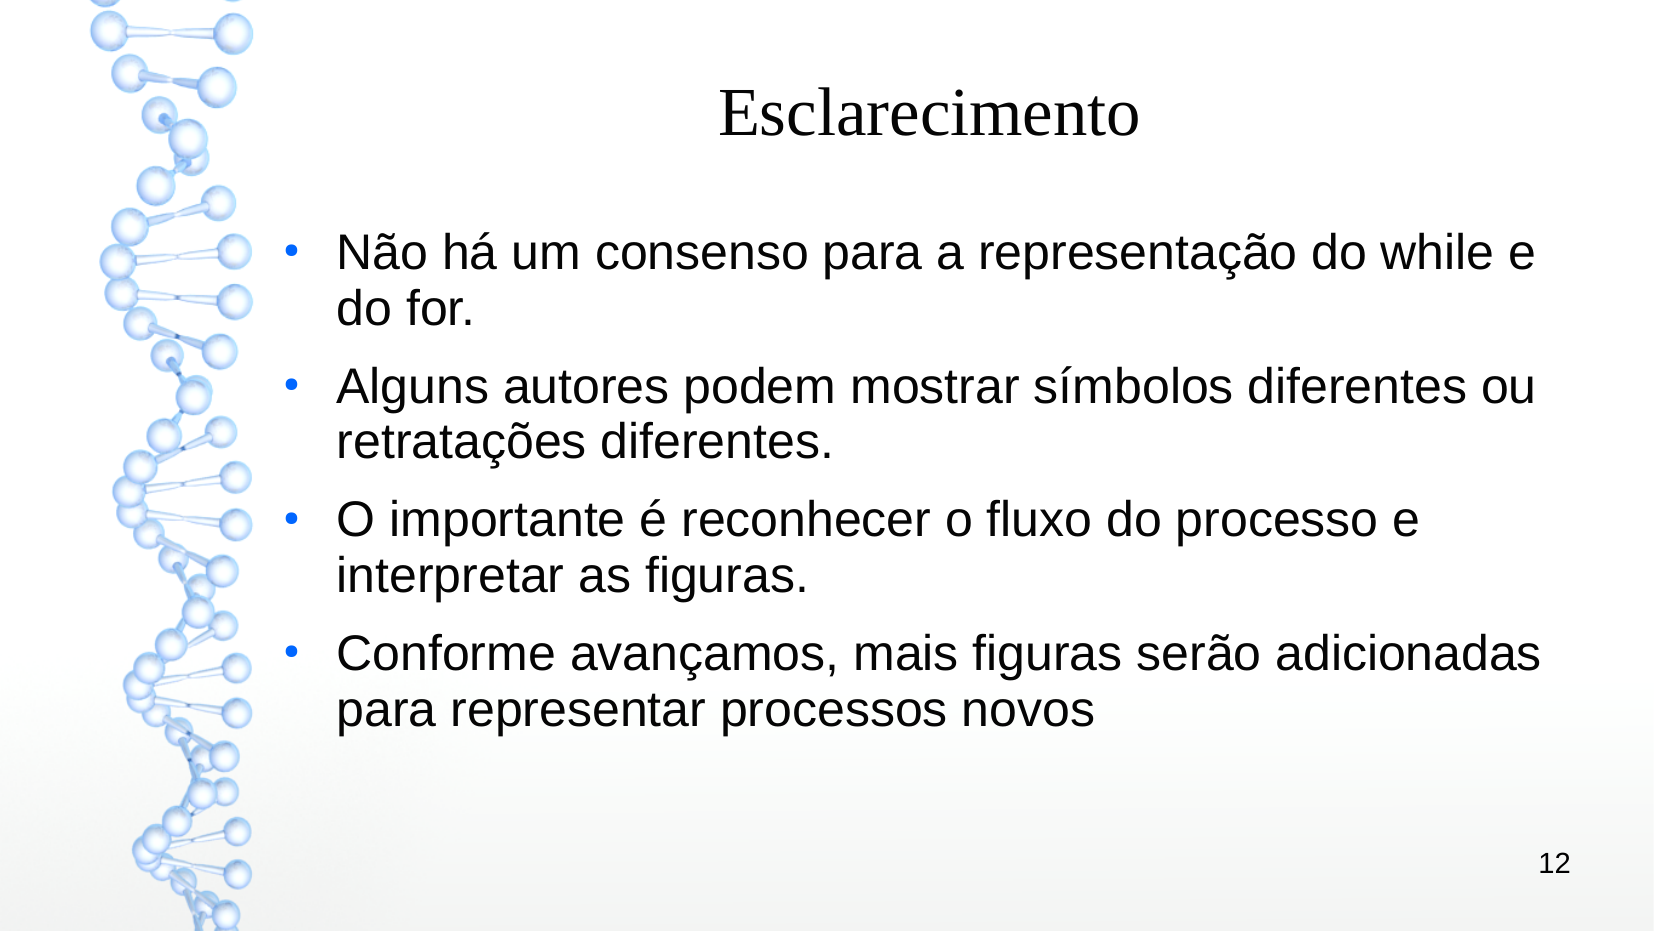

# Esclarecimento
Não há um consenso para a representação do while e do for.
Alguns autores podem mostrar símbolos diferentes ou retratações diferentes.
O importante é reconhecer o fluxo do processo e interpretar as figuras.
Conforme avançamos, mais figuras serão adicionadas para representar processos novos
12